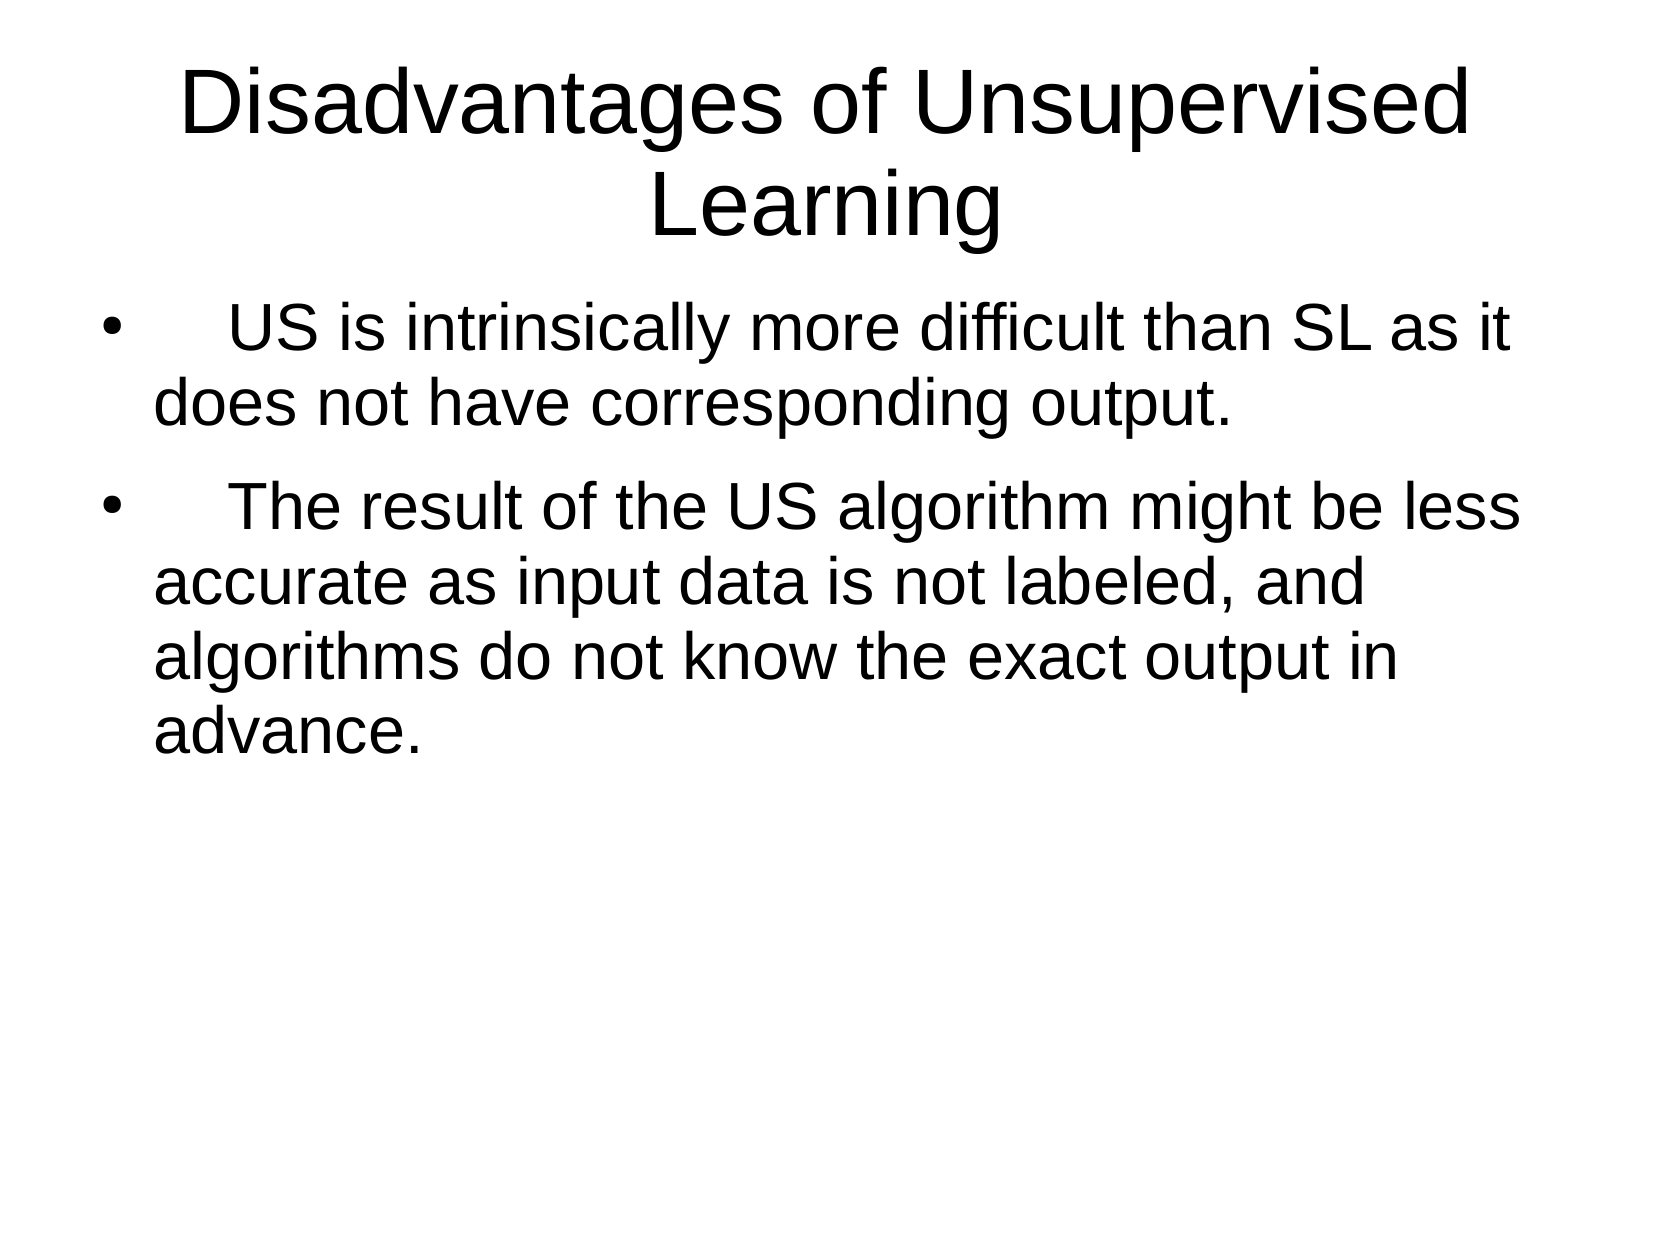

# Disadvantages of Unsupervised Learning
 US is intrinsically more difficult than SL as it does not have corresponding output.
 The result of the US algorithm might be less accurate as input data is not labeled, and algorithms do not know the exact output in advance.